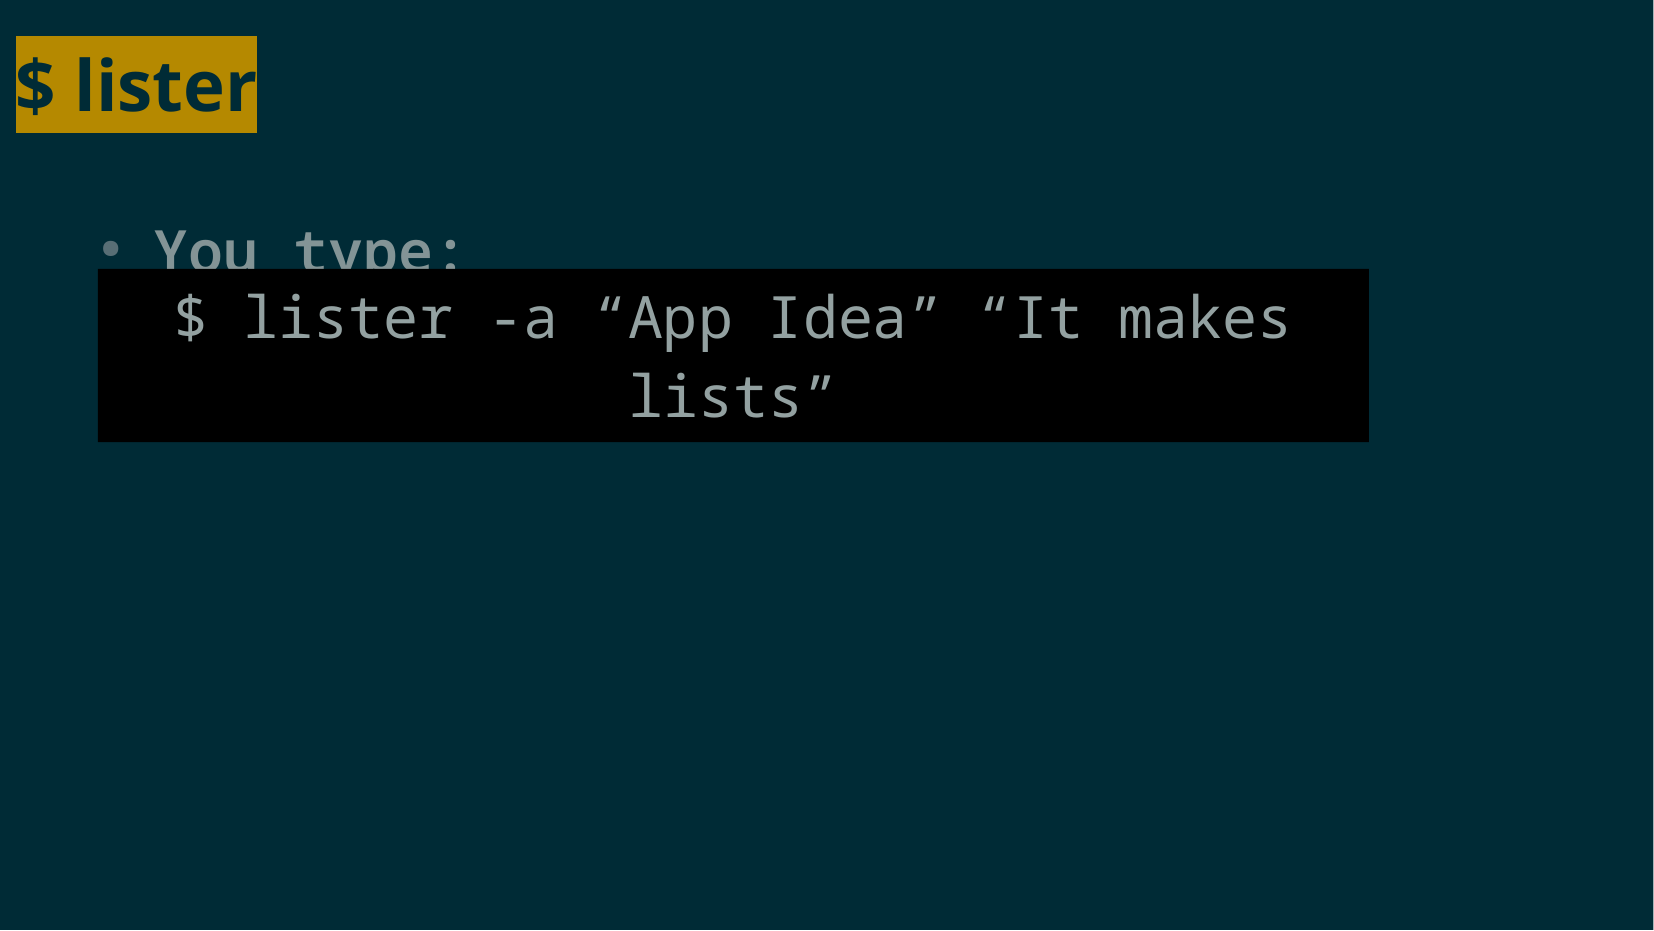

$ Lister
--why
# You type:
$ lister -a “App Idea” “It makes lists”